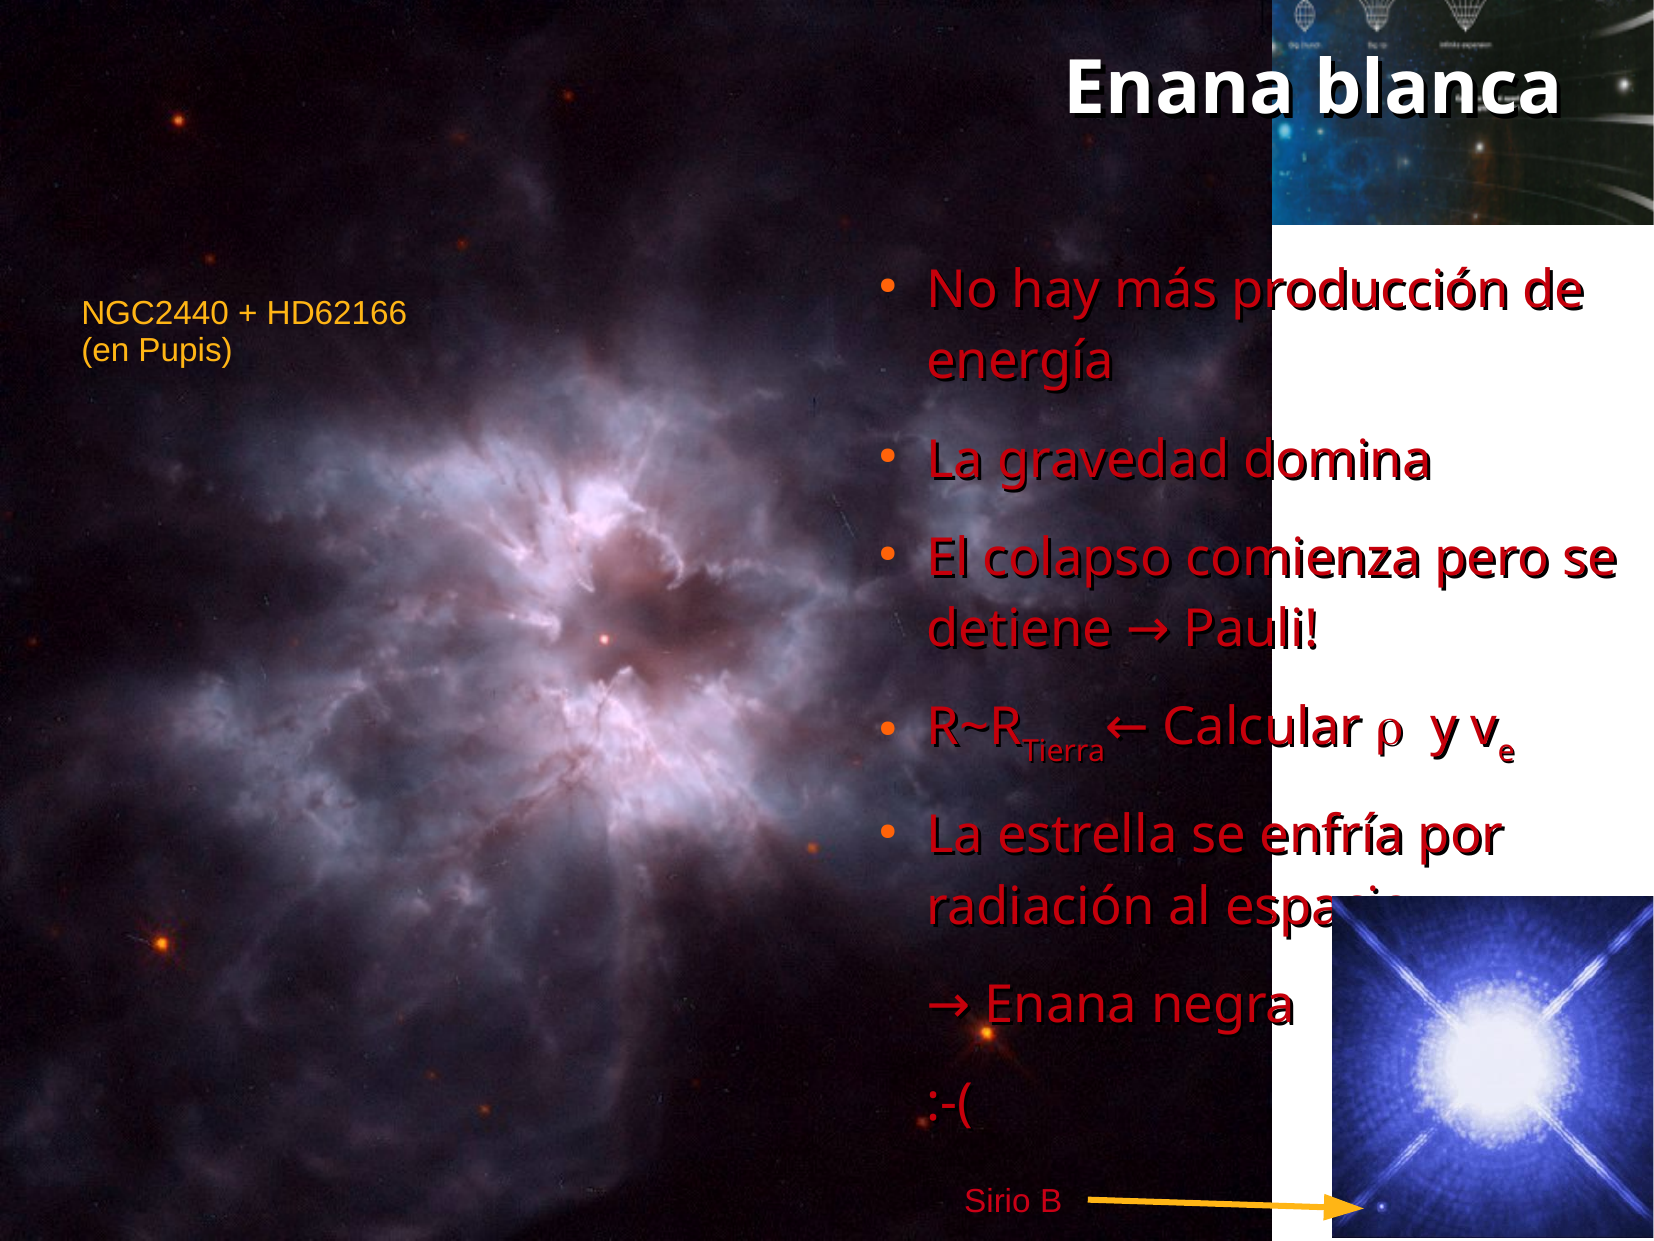

# Enana blanca
No hay más producción de energía
La gravedad domina
El colapso comienza pero se detiene → Pauli!
R~RTierra← Calcular r y ve
La estrella se enfría por radiación al espacio
→ Enana negra
:-(
NGC2440 + HD62166
(en Pupis)
H. Asorey - Física IV B
39
Sirio B